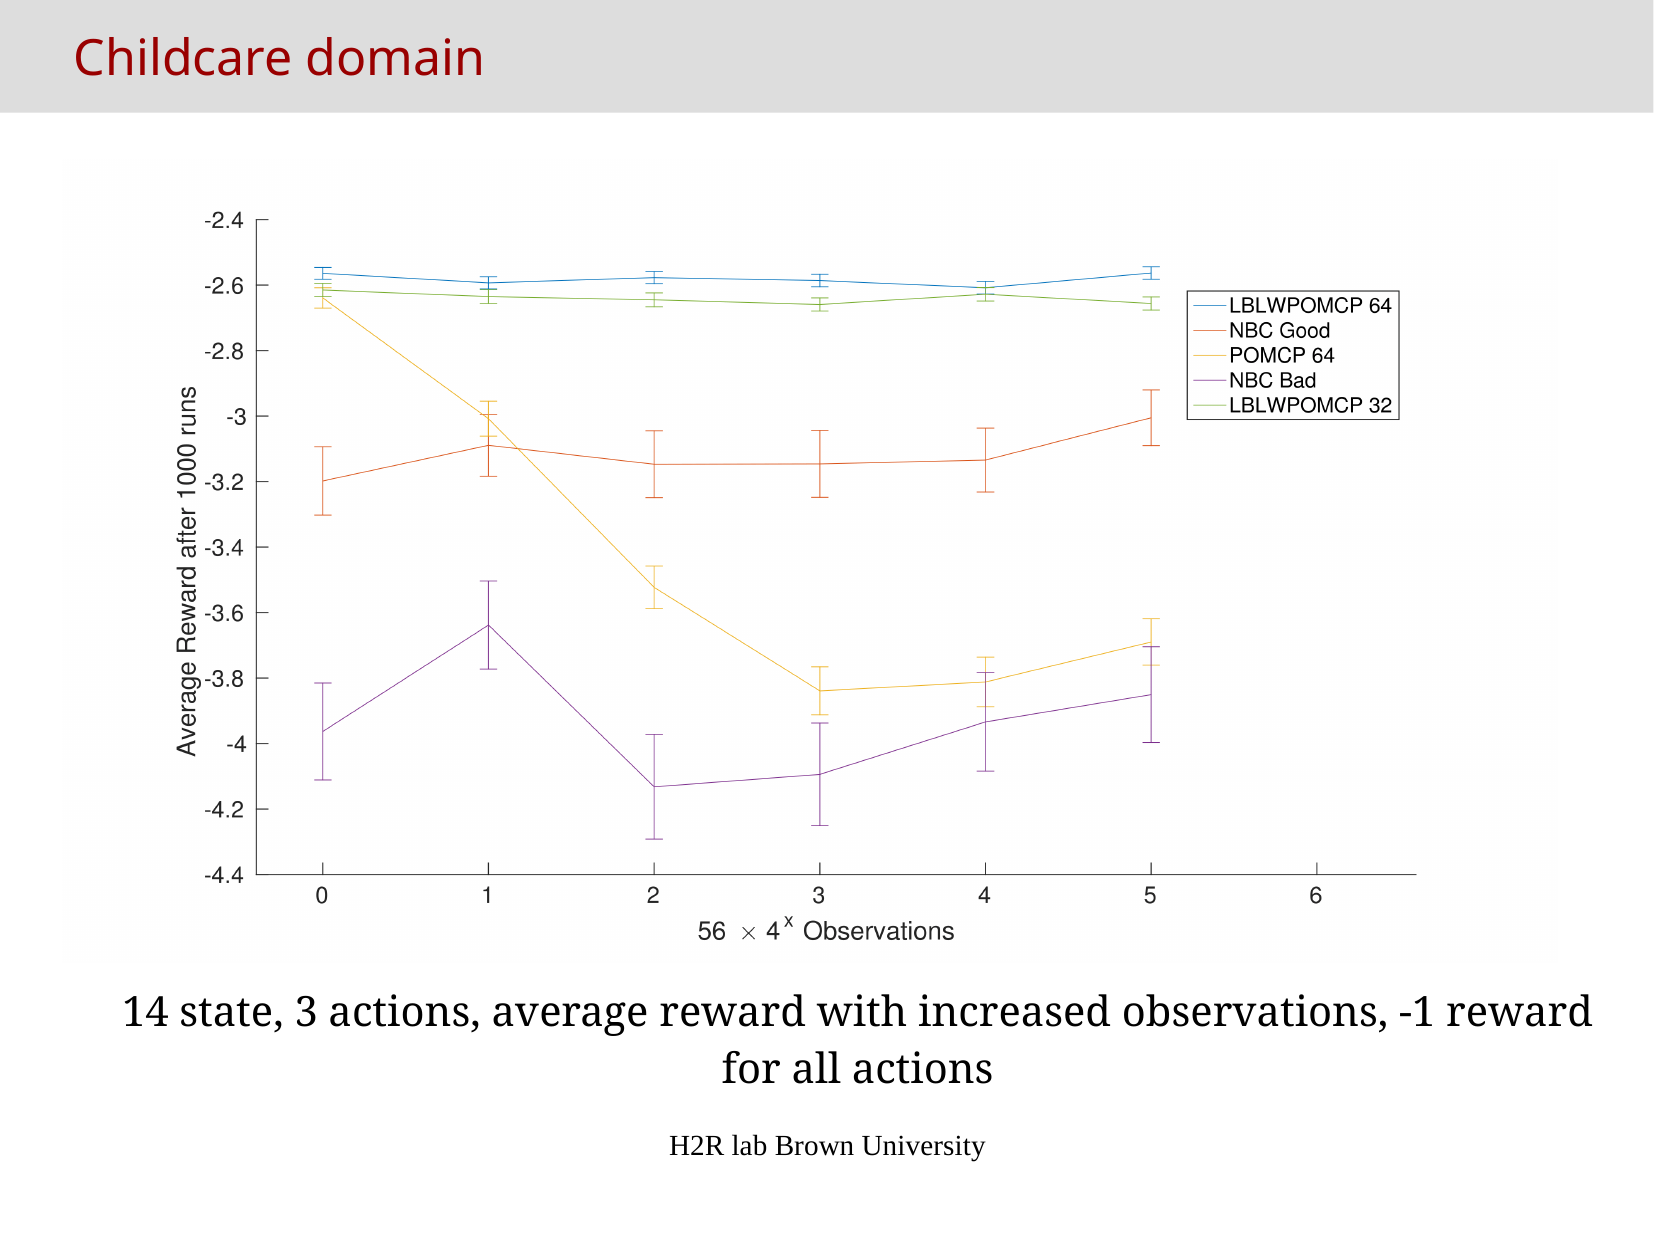

# Childcare domain
14 state, 3 actions, average reward with increased observations, -1 reward for all actions
H2R lab Brown University